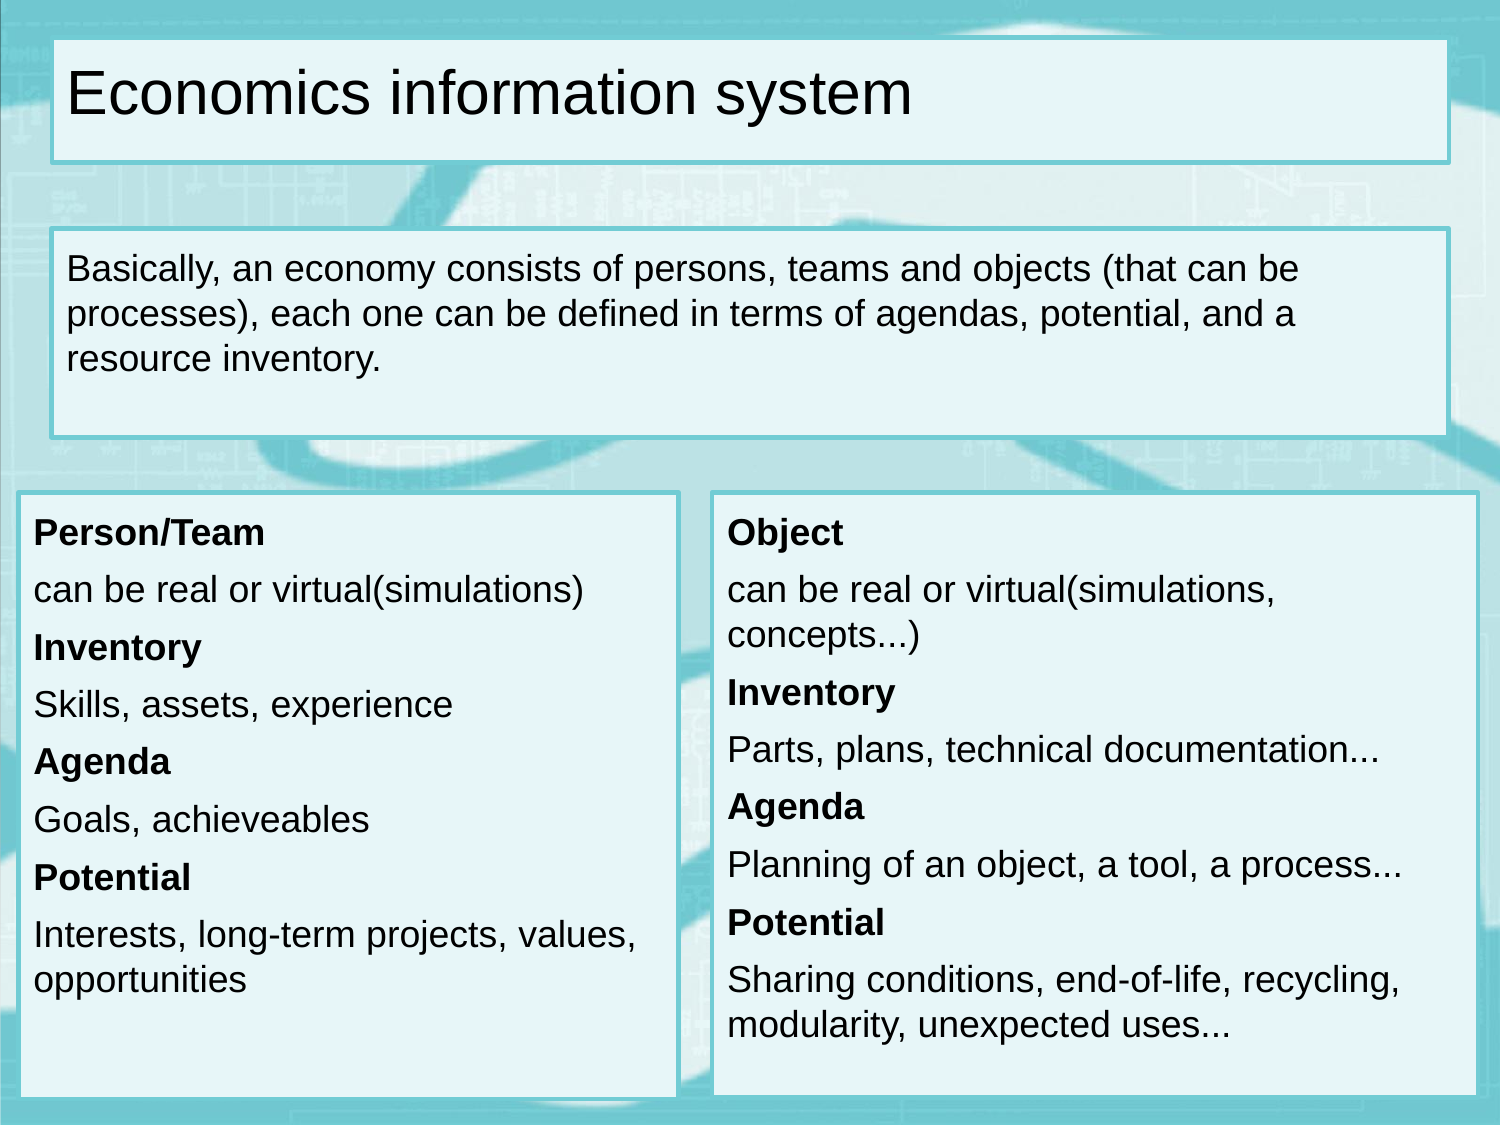

Economics information system
Basically, an economy consists of persons, teams and objects (that can be processes), each one can be defined in terms of agendas, potential, and a resource inventory.
Person/Team
can be real or virtual(simulations)
Inventory
Skills, assets, experience
Agenda
Goals, achieveables
Potential
Interests, long-term projects, values, opportunities
Object
can be real or virtual(simulations, concepts...)
Inventory
Parts, plans, technical documentation...
Agenda
Planning of an object, a tool, a process...
Potential
Sharing conditions, end-of-life, recycling, modularity, unexpected uses...